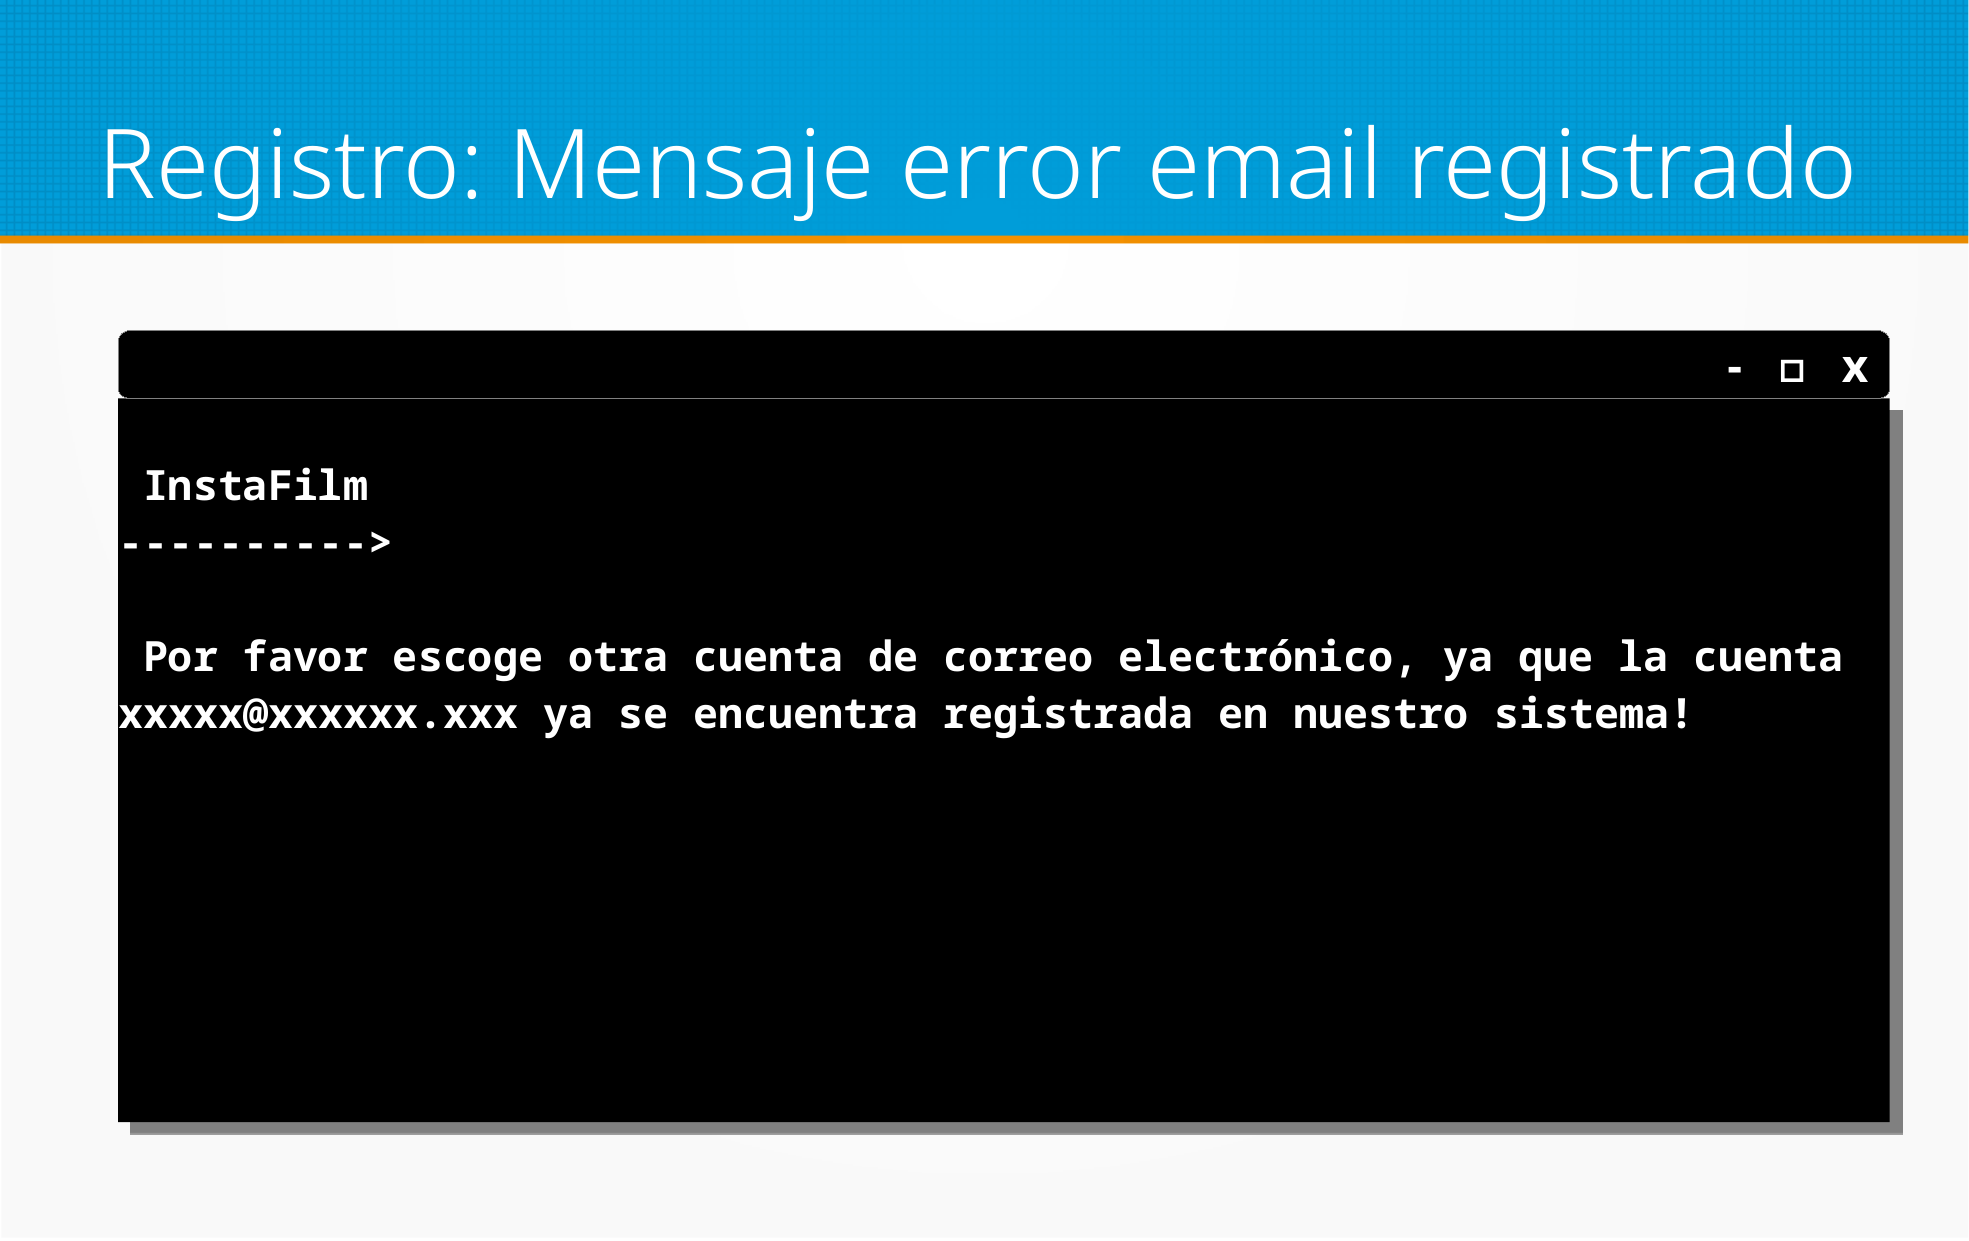

# Registro: Mensaje error email registrado
- □ x
 InstaFilm
---------->
 Por favor escoge otra cuenta de correo electrónico, ya que la cuenta xxxxx@xxxxxx.xxx ya se encuentra registrada en nuestro sistema!